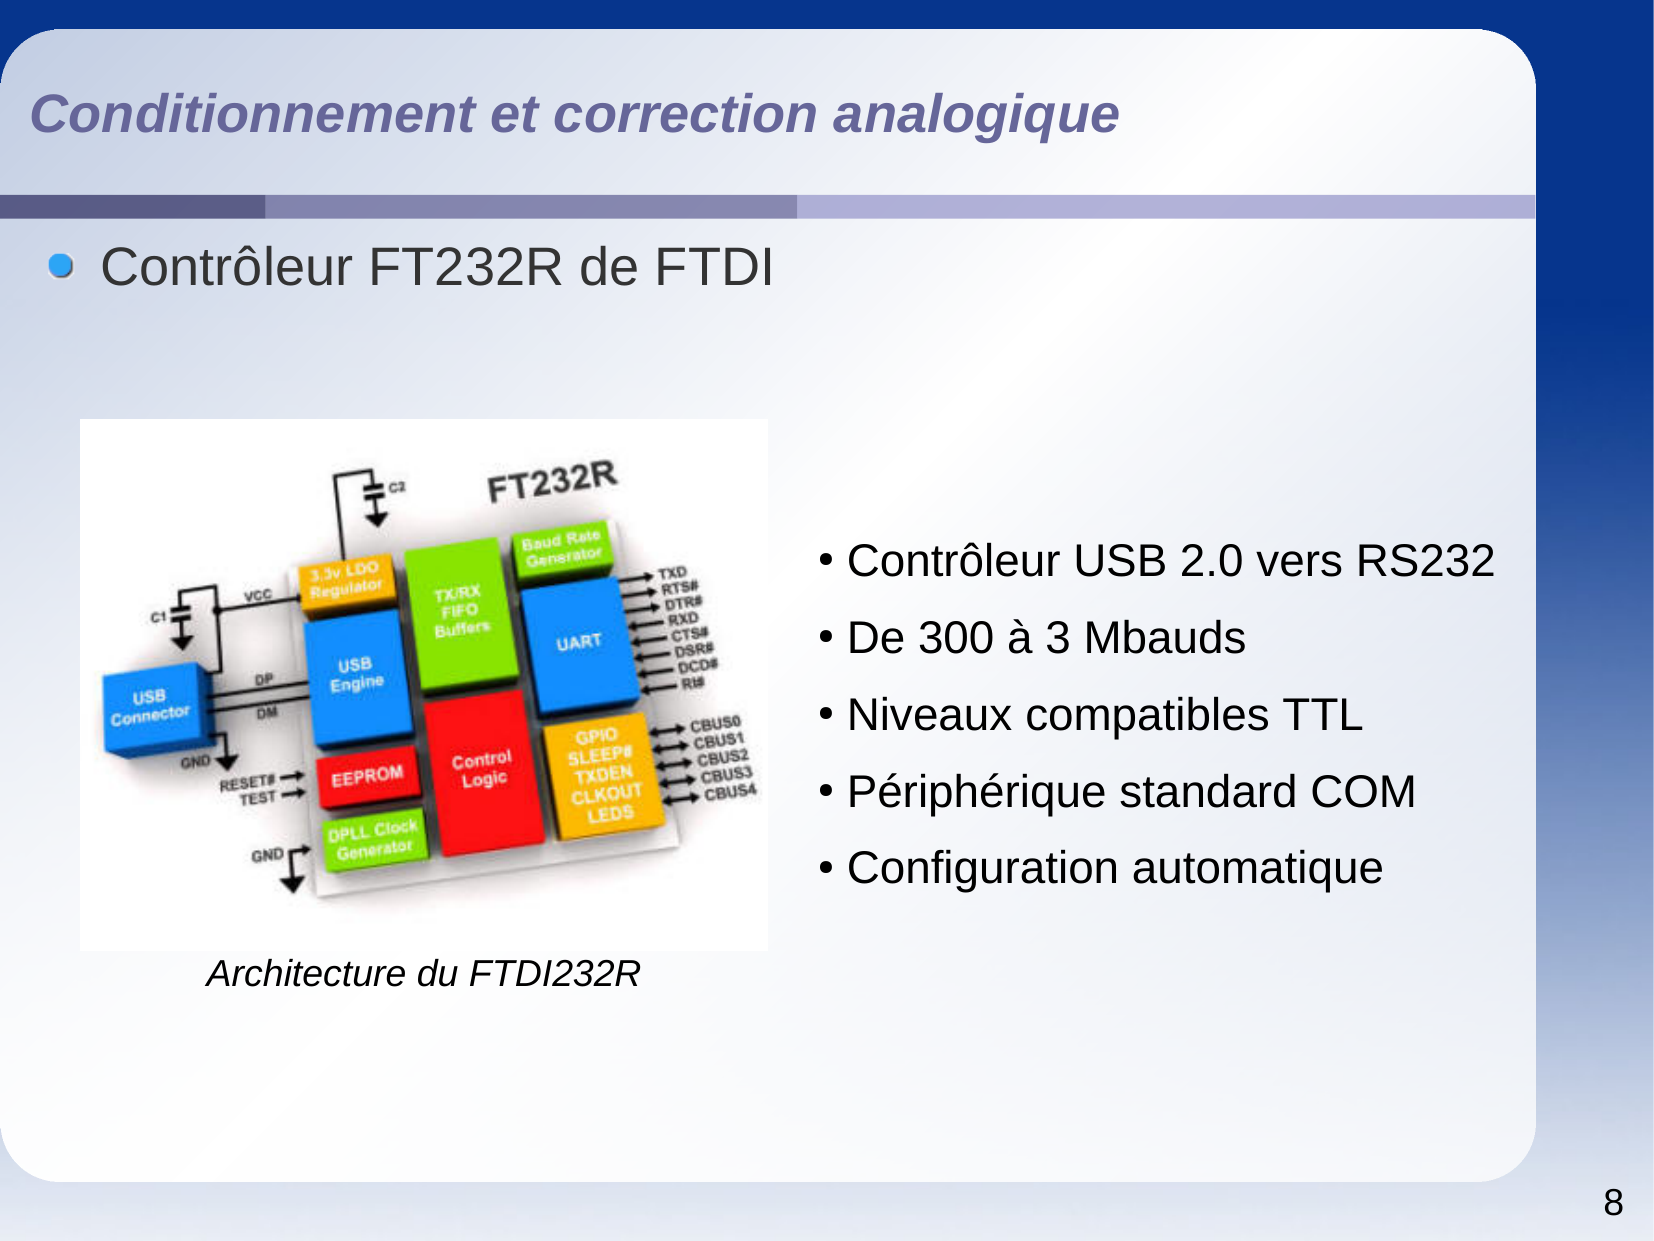

# Conditionnement et correction analogique
Contrôleur FT232R de FTDI
Architecture du FTDI232R
 Contrôleur USB 2.0 vers RS232
 De 300 à 3 Mbauds
 Niveaux compatibles TTL
 Périphérique standard COM
 Configuration automatique
8